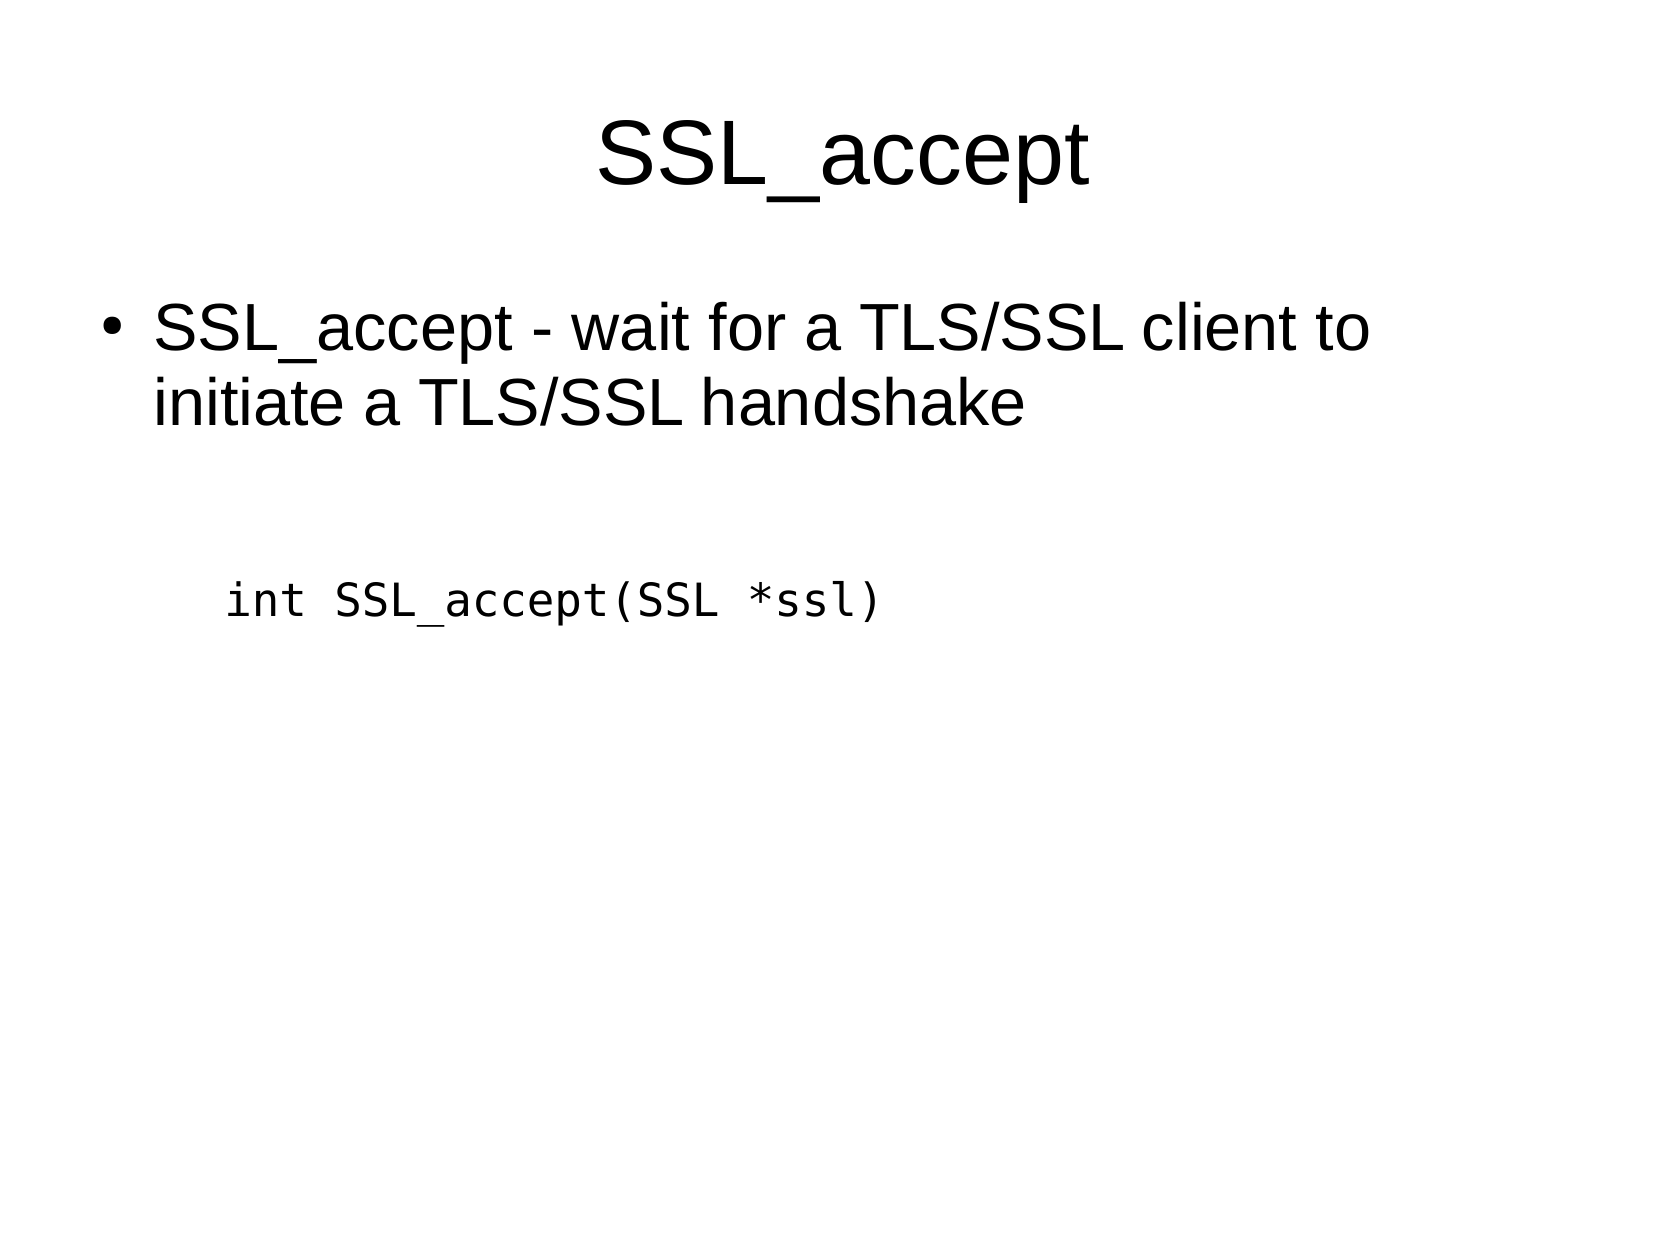

# SSL_accept
SSL_accept - wait for a TLS/SSL client to initiate a TLS/SSL handshake
int SSL_accept(SSL *ssl)